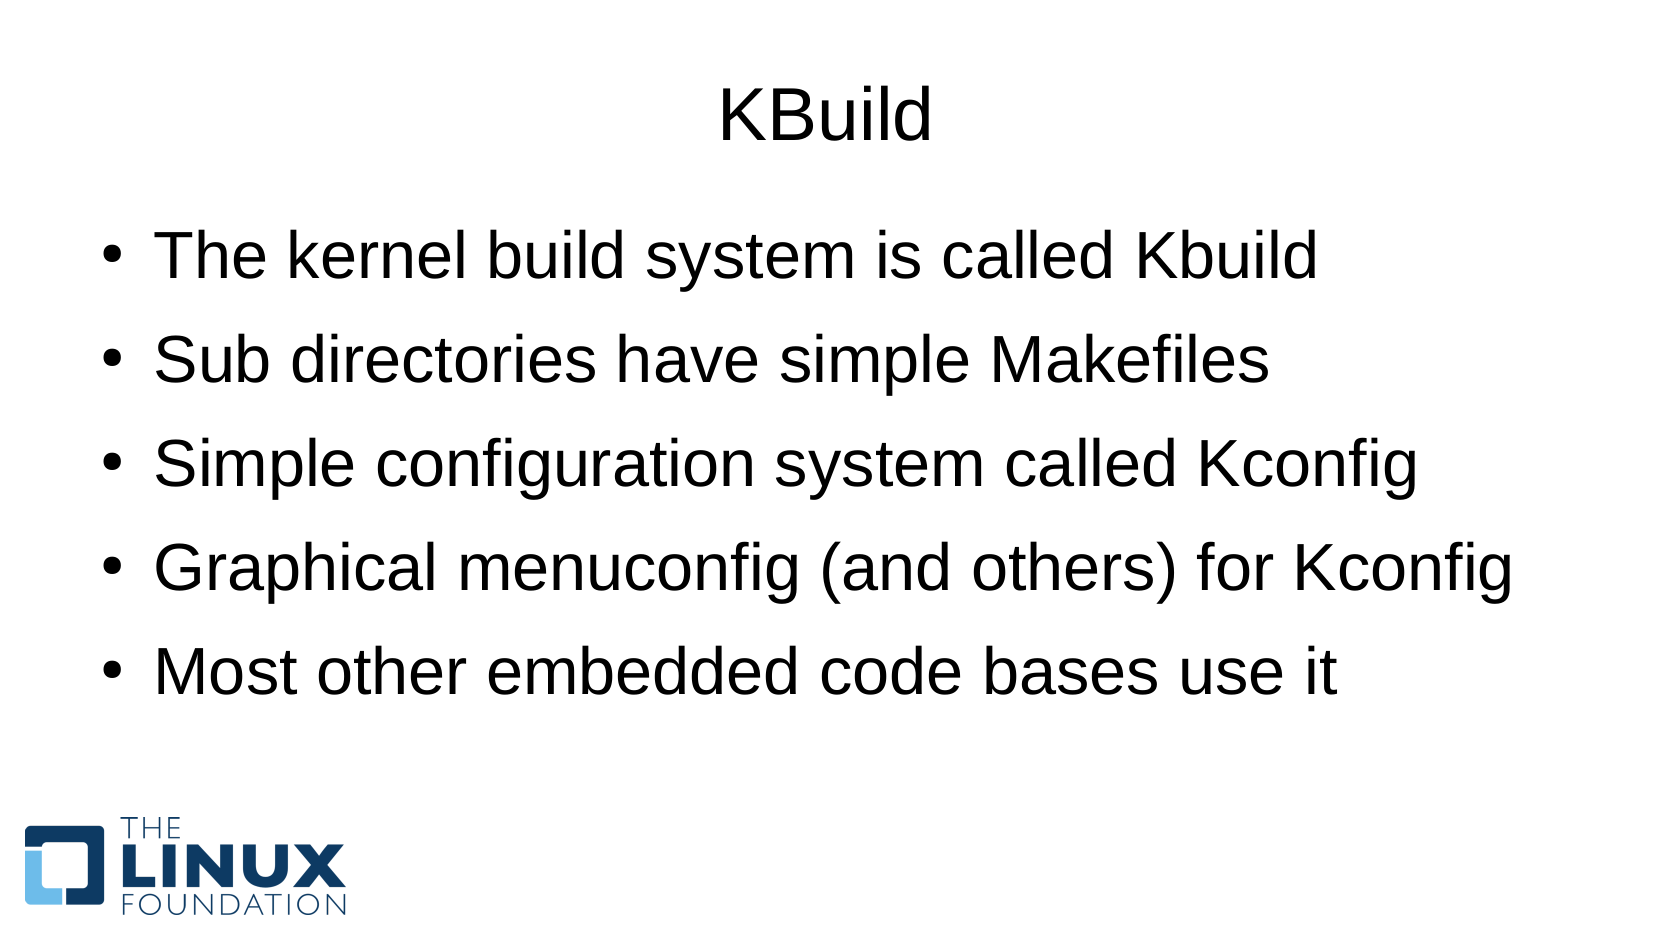

# KBuild
The kernel build system is called Kbuild
Sub directories have simple Makefiles
Simple configuration system called Kconfig
Graphical menuconfig (and others) for Kconfig
Most other embedded code bases use it